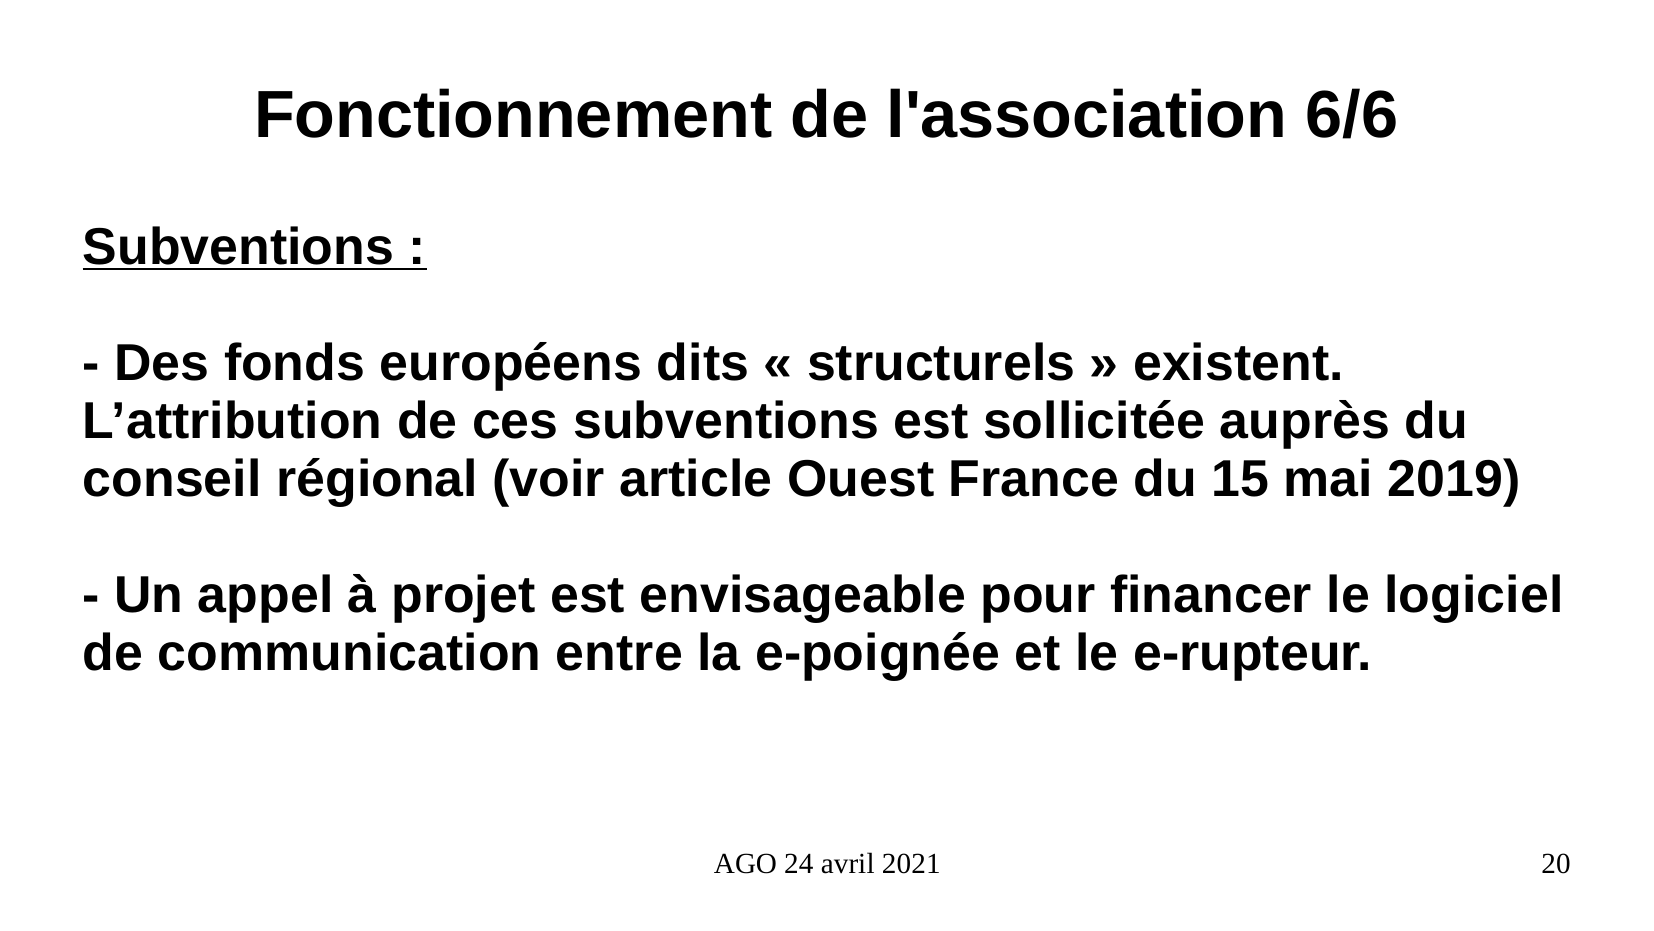

# Fonctionnement de l'association 6/6
Subventions :
- Des fonds européens dits « structurels » existent. L’attribution de ces subventions est sollicitée auprès du conseil régional (voir article Ouest France du 15 mai 2019)
- Un appel à projet est envisageable pour financer le logiciel de communication entre la e-poignée et le e-rupteur.
AGO 24 avril 2021
20